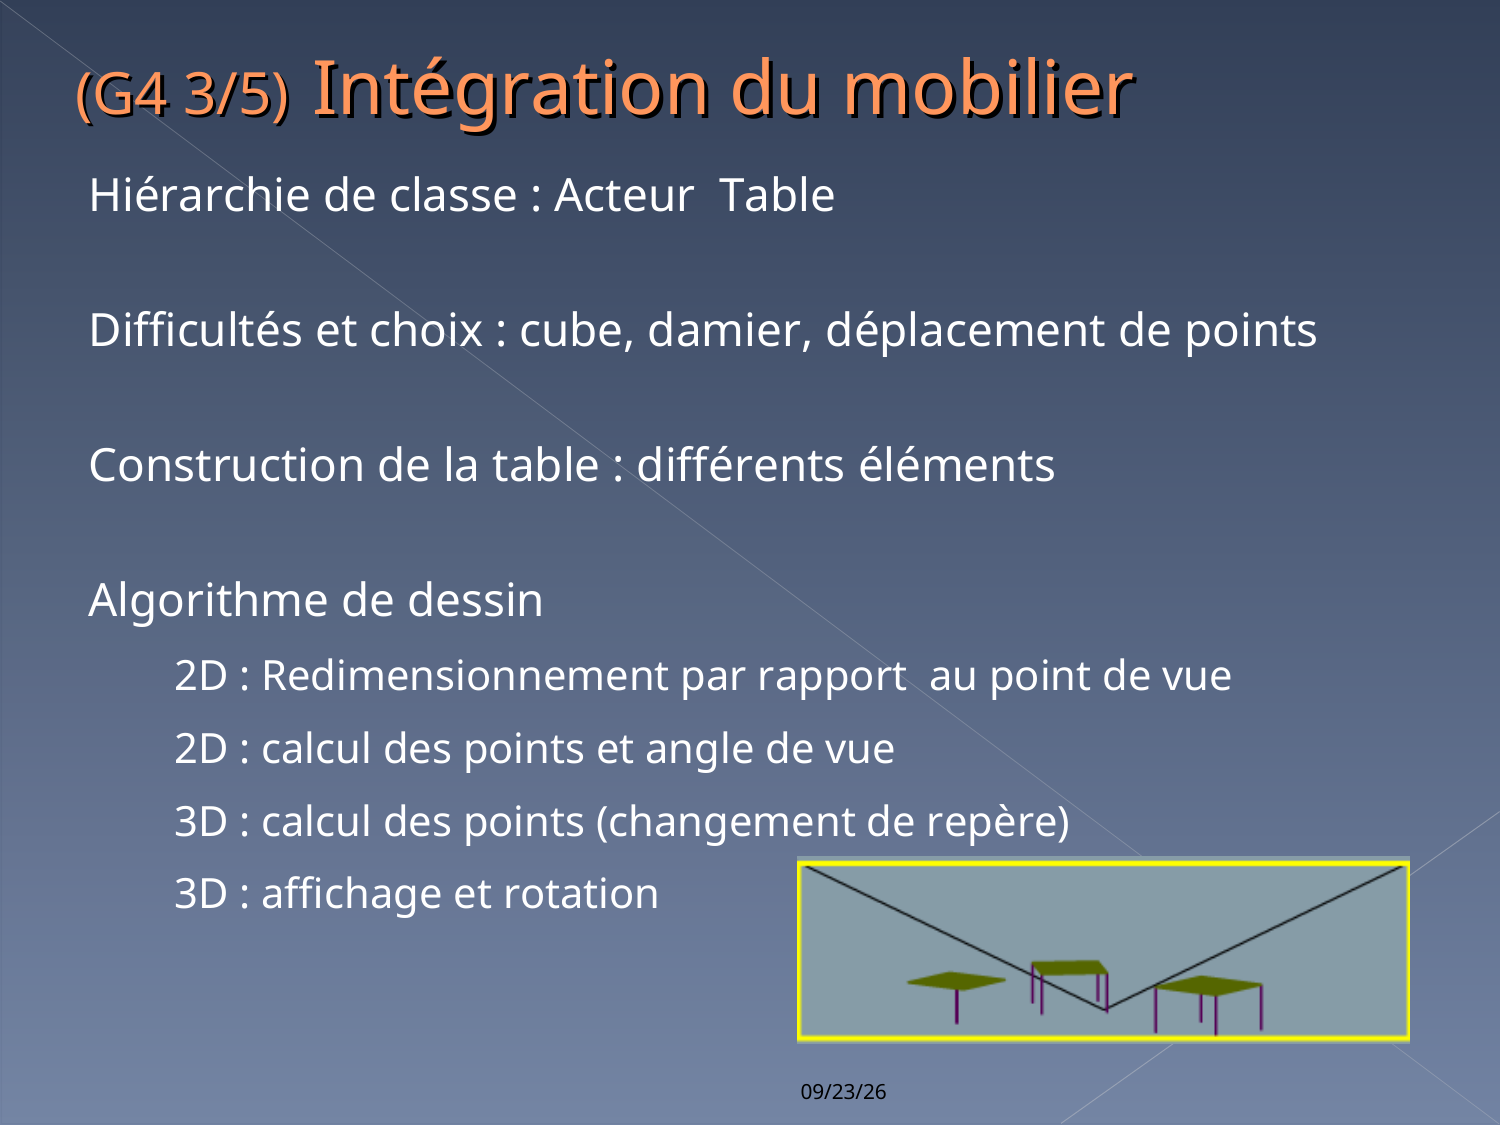

# (G4 3/5) Intégration du mobilier
Hiérarchie de classe : Acteur Table
Difficultés et choix : cube, damier, déplacement de points
Construction de la table : différents éléments
Algorithme de dessin
 2D : Redimensionnement par rapport au point de vue
 2D : calcul des points et angle de vue
 3D : calcul des points (changement de repère)
 3D : affichage et rotation